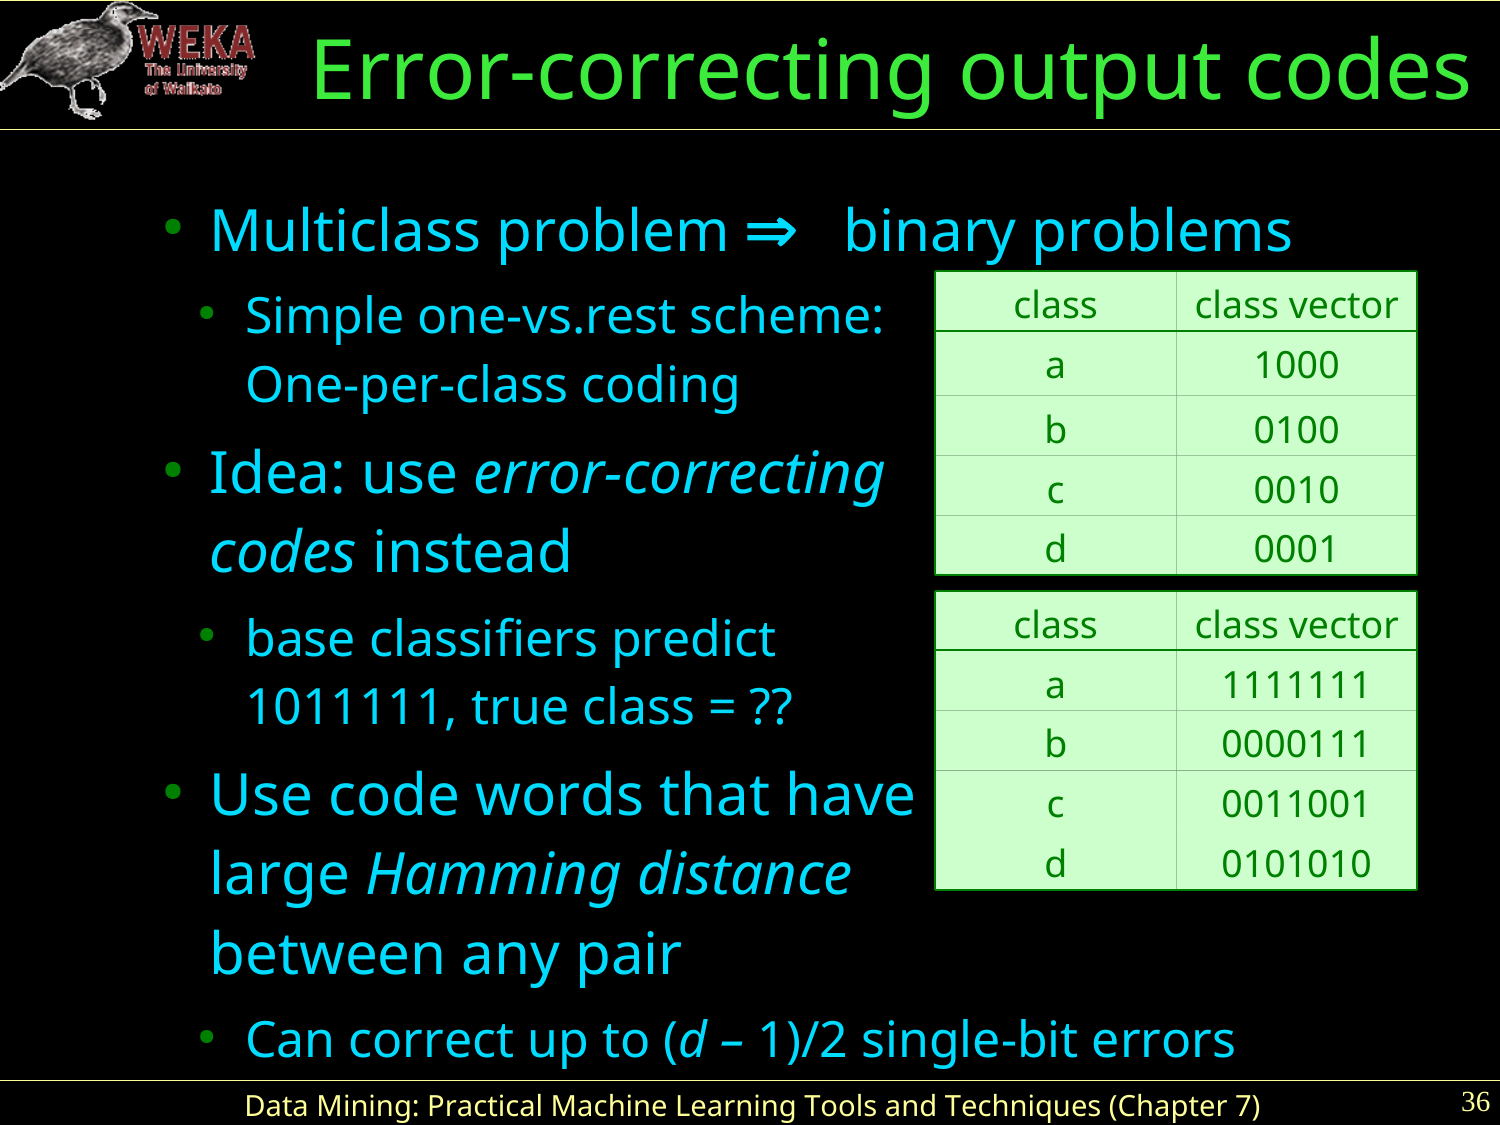

# Error-correcting output codes
Multiclass problem  binary problems
Simple one-vs.rest scheme:
One-per-class coding
Idea: use error-correcting
codes instead
base classifiers predict
1011111, true class = ??
Use code words that have
large Hamming distance
between any pair
Can correct up to (d – 1)/2 single-bit errors
class
class vector
a
1000
b
0100
c
0010
d
0001
class
class vector
a
1111111
b
0000111
c
0011001
d
0101010
Data Mining: Practical Machine Learning Tools and Techniques (Chapter 7)
36